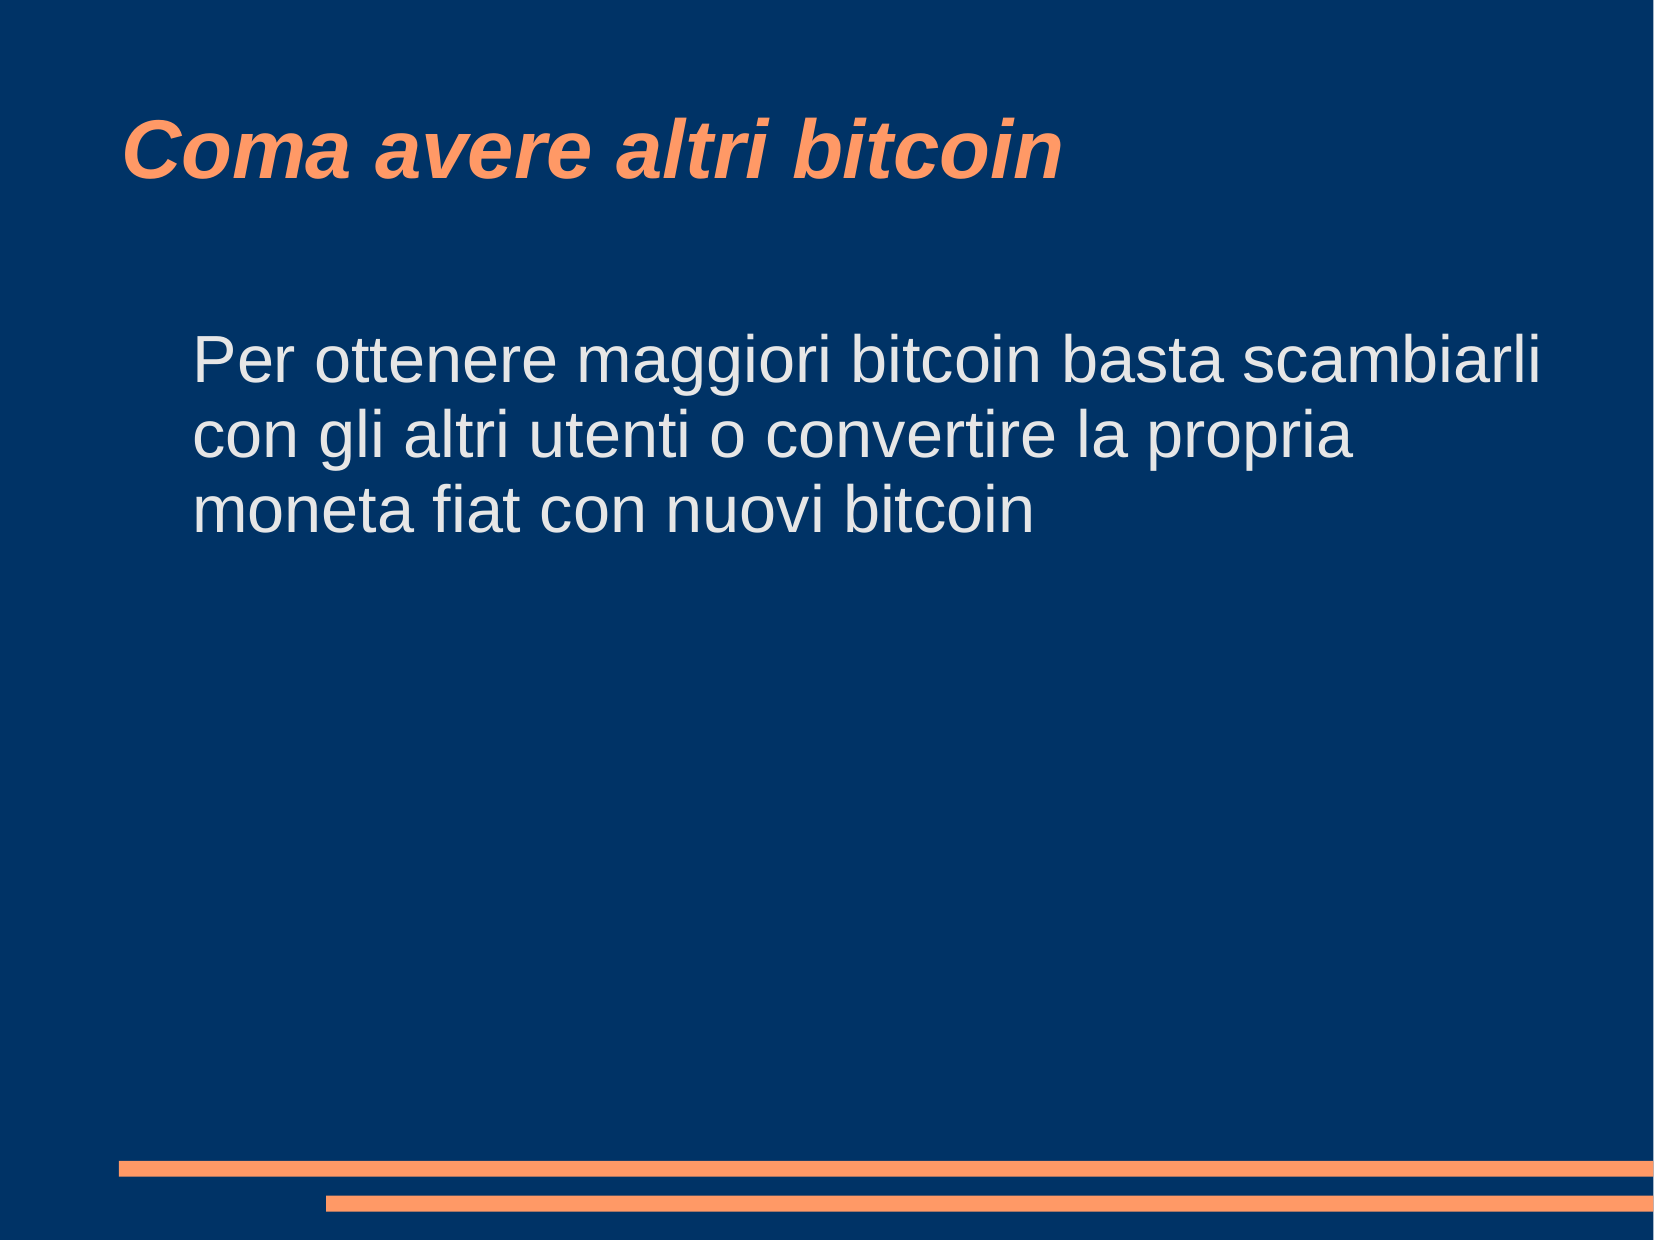

# Coma avere altri bitcoin
Per ottenere maggiori bitcoin basta scambiarli con gli altri utenti o convertire la propria moneta fiat con nuovi bitcoin